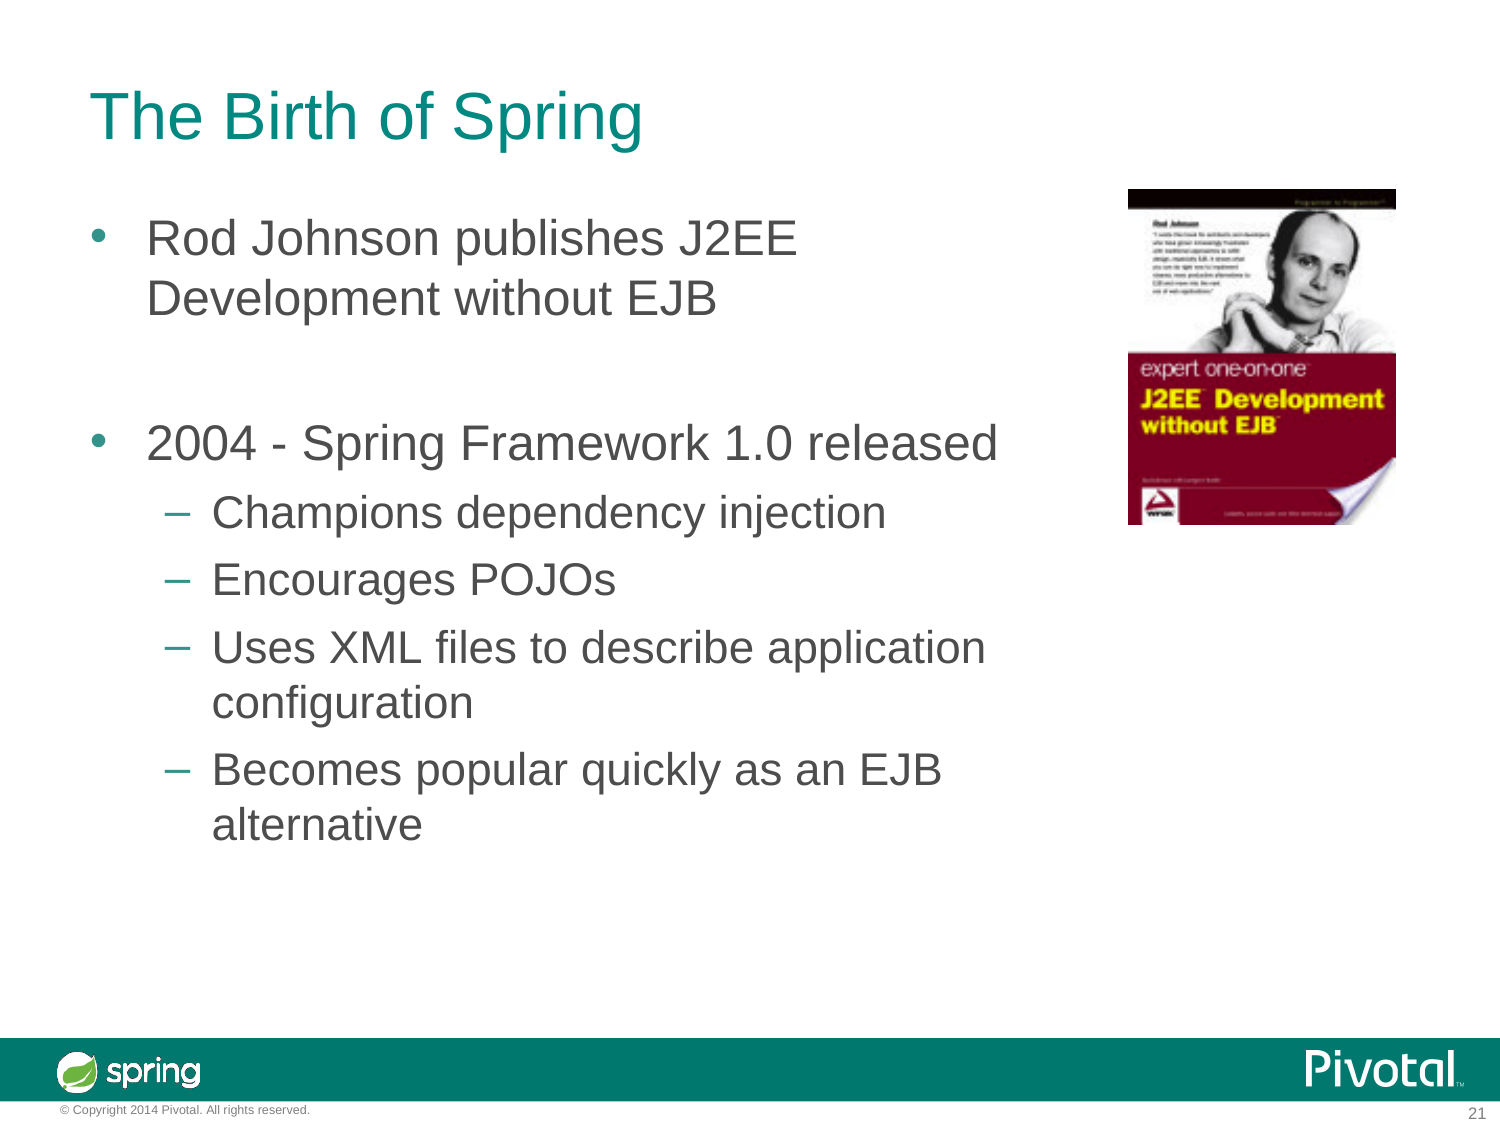

# The Birth of Spring
Rod Johnson publishes J2EE Development without EJB
2004 - Spring Framework 1.0 released
Champions dependency injection
Encourages POJOs
Uses XML files to describe application configuration
Becomes popular quickly as an EJB alternative